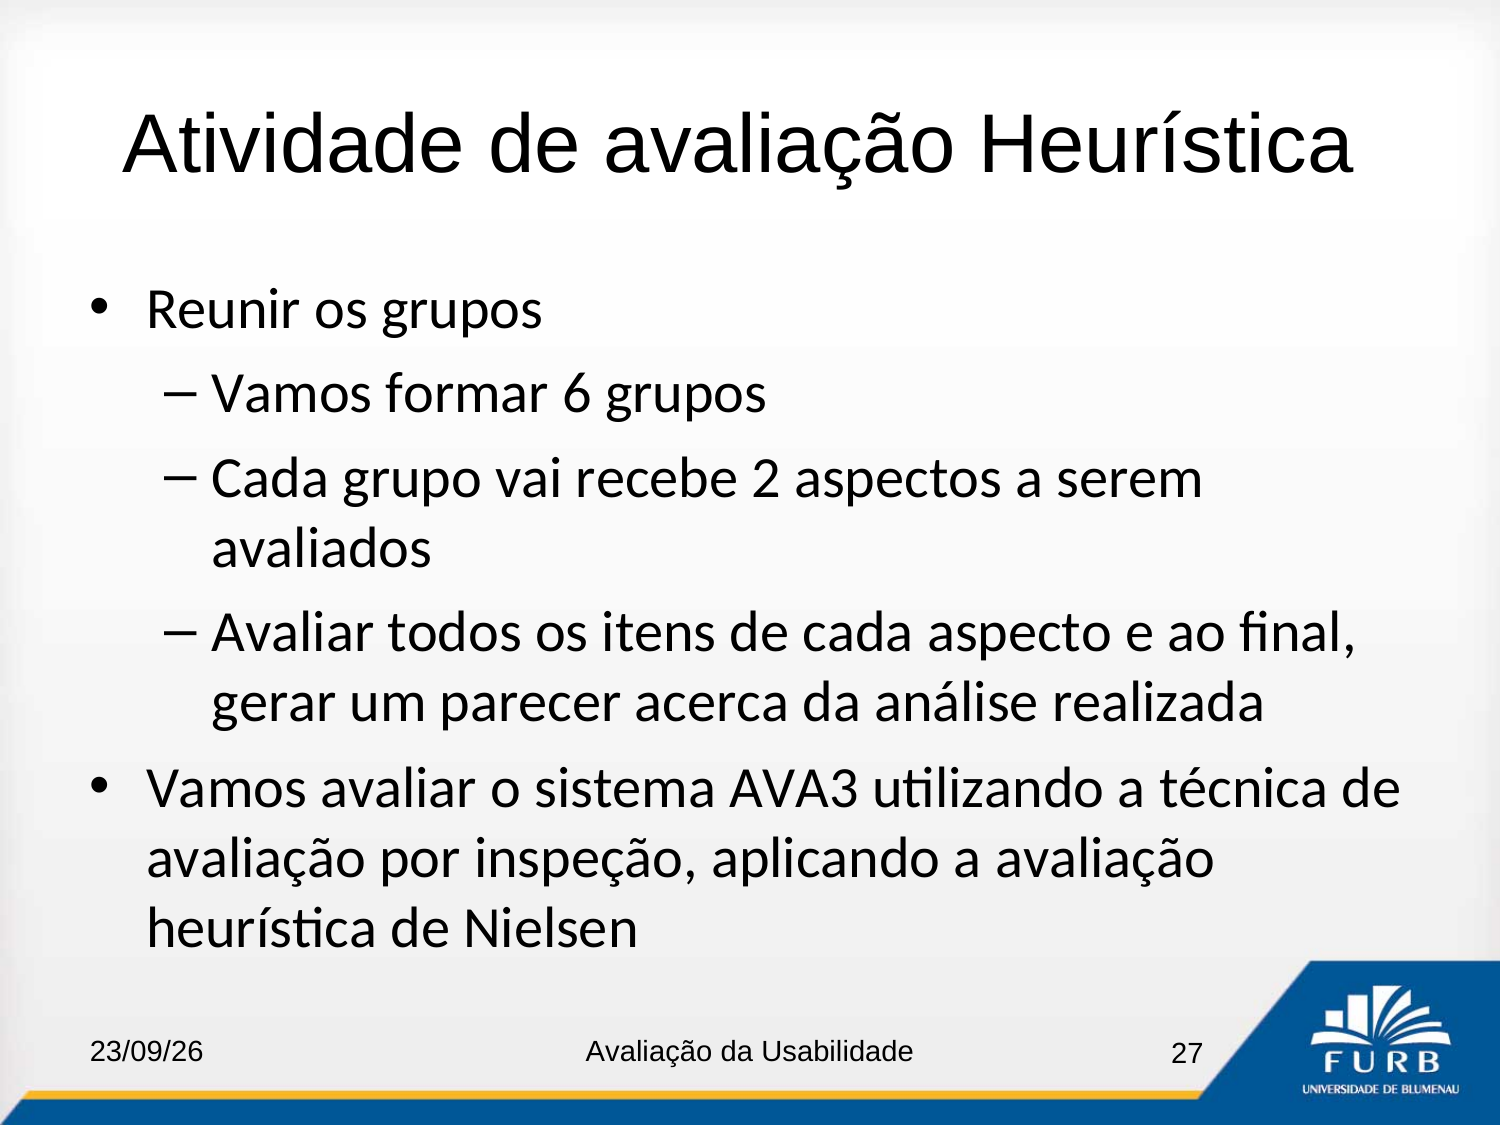

# Atividade de avaliação Heurística
Reunir os grupos
Vamos formar 6 grupos
Cada grupo vai recebe 2 aspectos a serem avaliados
Avaliar todos os itens de cada aspecto e ao final, gerar um parecer acerca da análise realizada
Vamos avaliar o sistema AVA3 utilizando a técnica de avaliação por inspeção, aplicando a avaliação heurística de Nielsen
Avaliação da Usabilidade
27